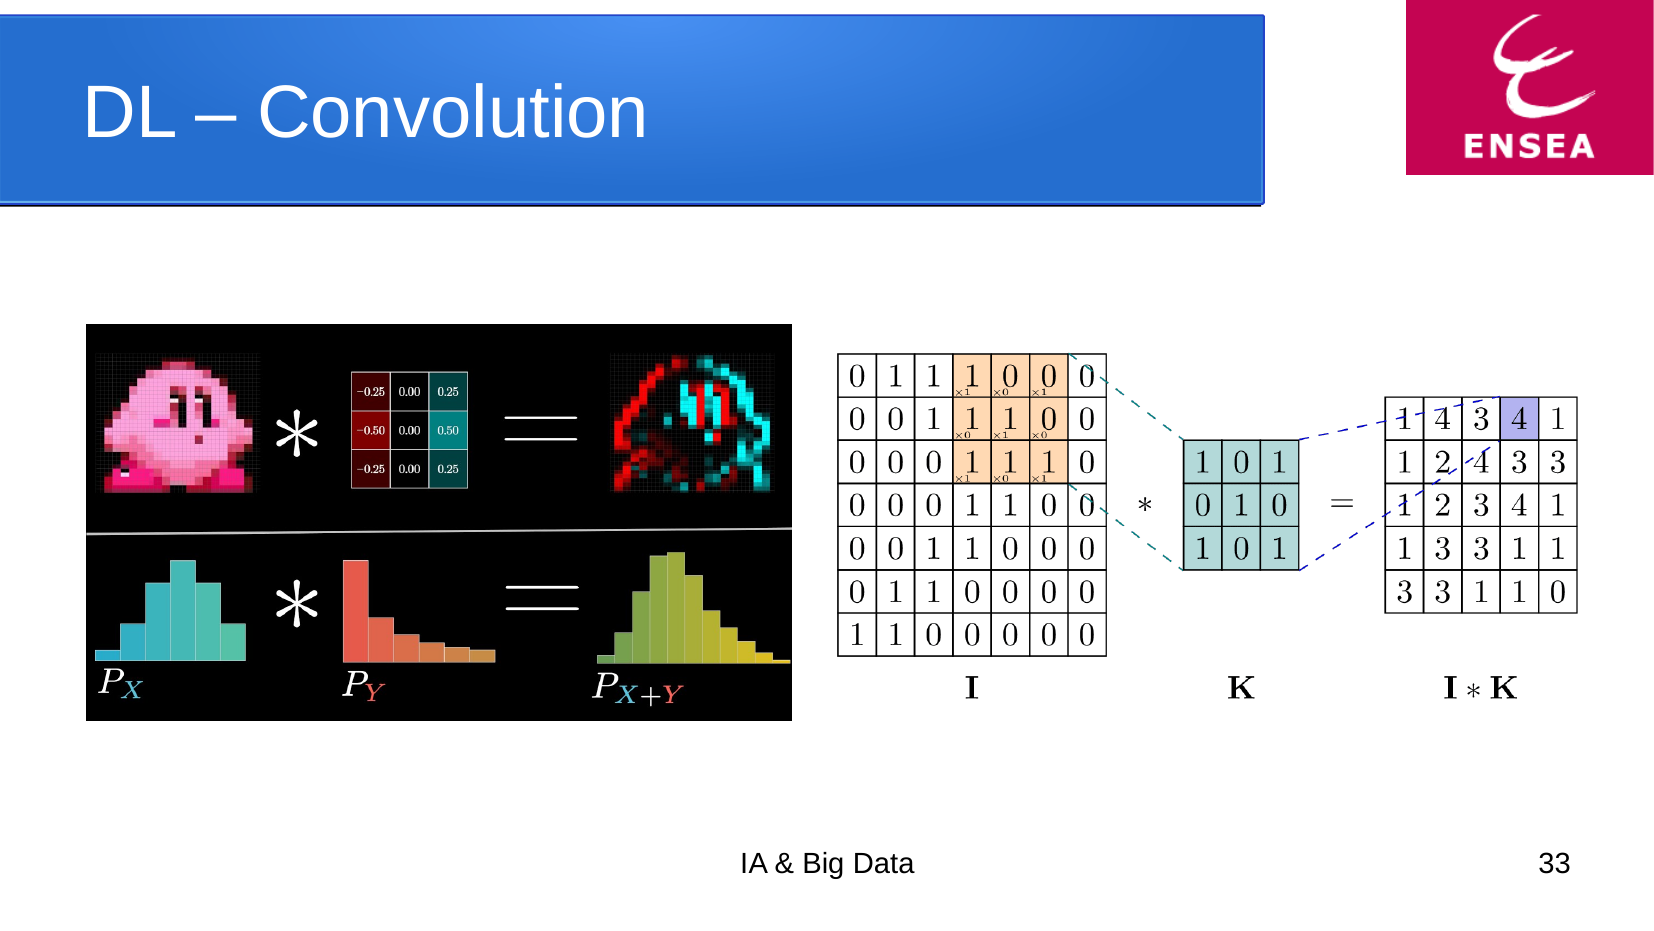

# DL – Convolution
IA & Big Data
33